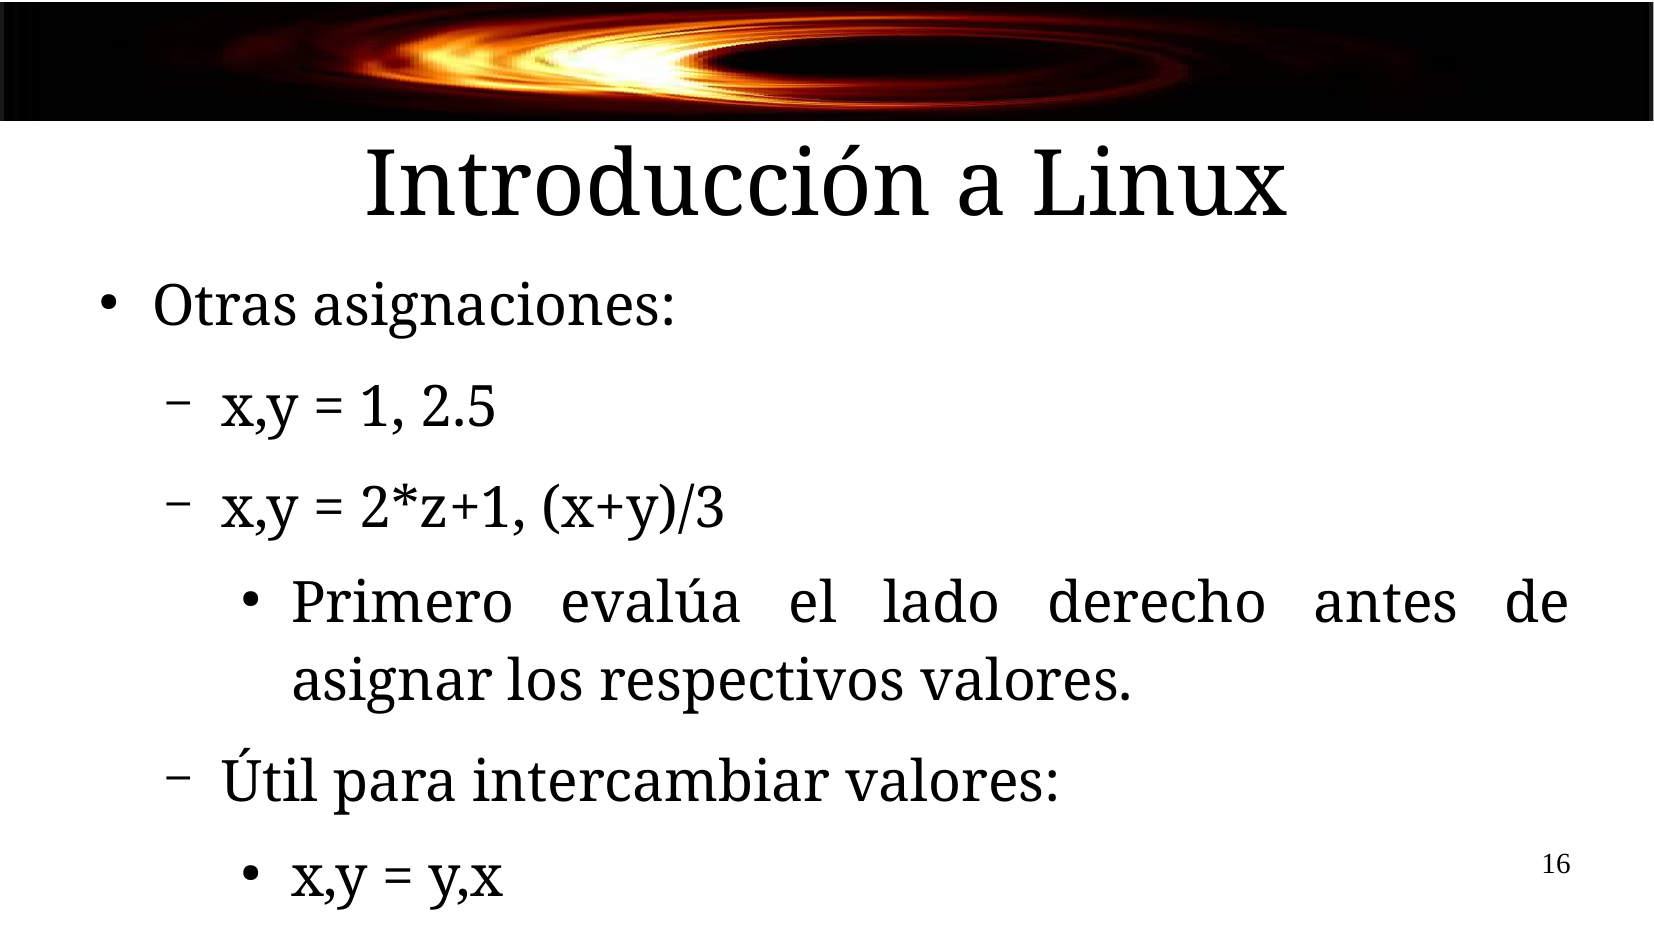

# Introducción a Linux
Otras asignaciones:
x,y = 1, 2.5
x,y = 2*z+1, (x+y)/3
Primero evalúa el lado derecho antes de asignar los respectivos valores.
Útil para intercambiar valores:
x,y = y,x
16